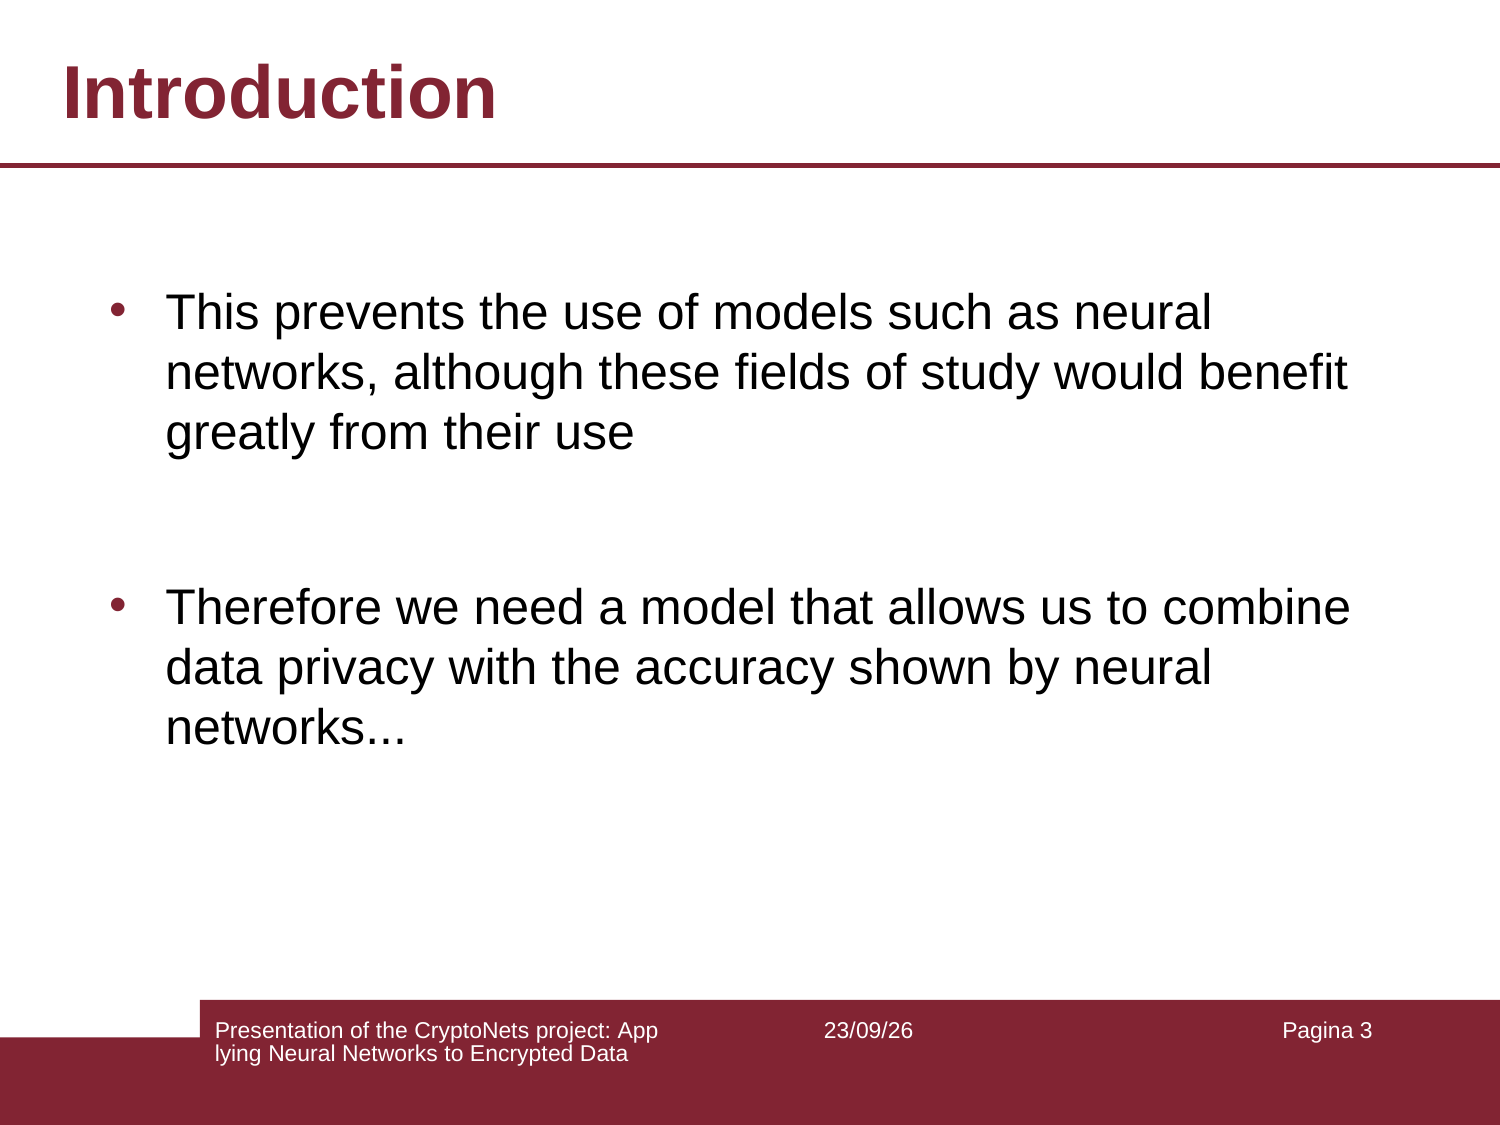

# Introduction
This prevents the use of models such as neural networks, although these fields of study would benefit greatly from their use
Therefore we need a model that allows us to combine data privacy with the accuracy shown by neural networks...
Presentation of the CryptoNets project: Applying Neural Networks to Encrypted Data
3/10/19
3